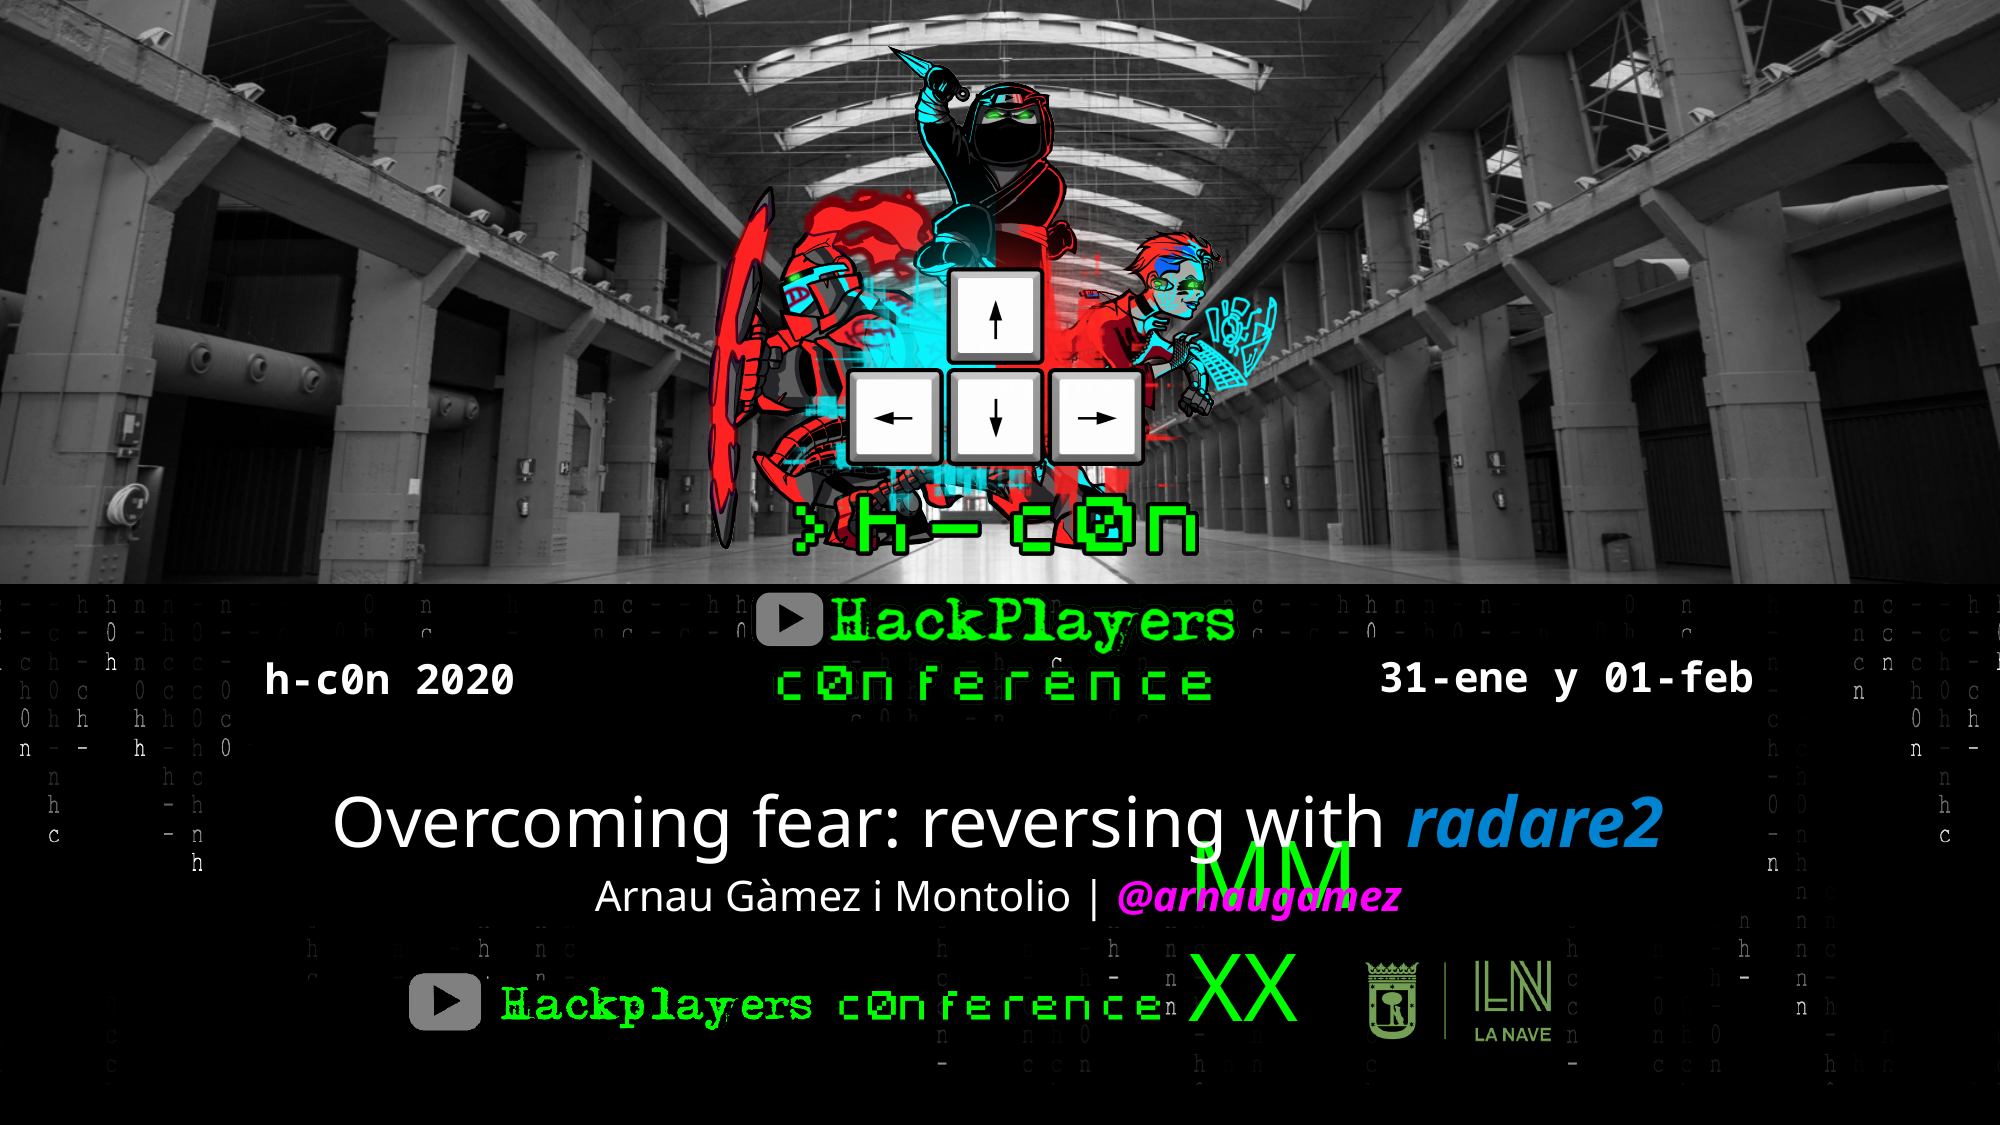

31-ene y 01-feb
h-c0n 2020
# Overcoming fear: reversing with radare2 Arnau Gàmez i Montolio | @arnaugamez